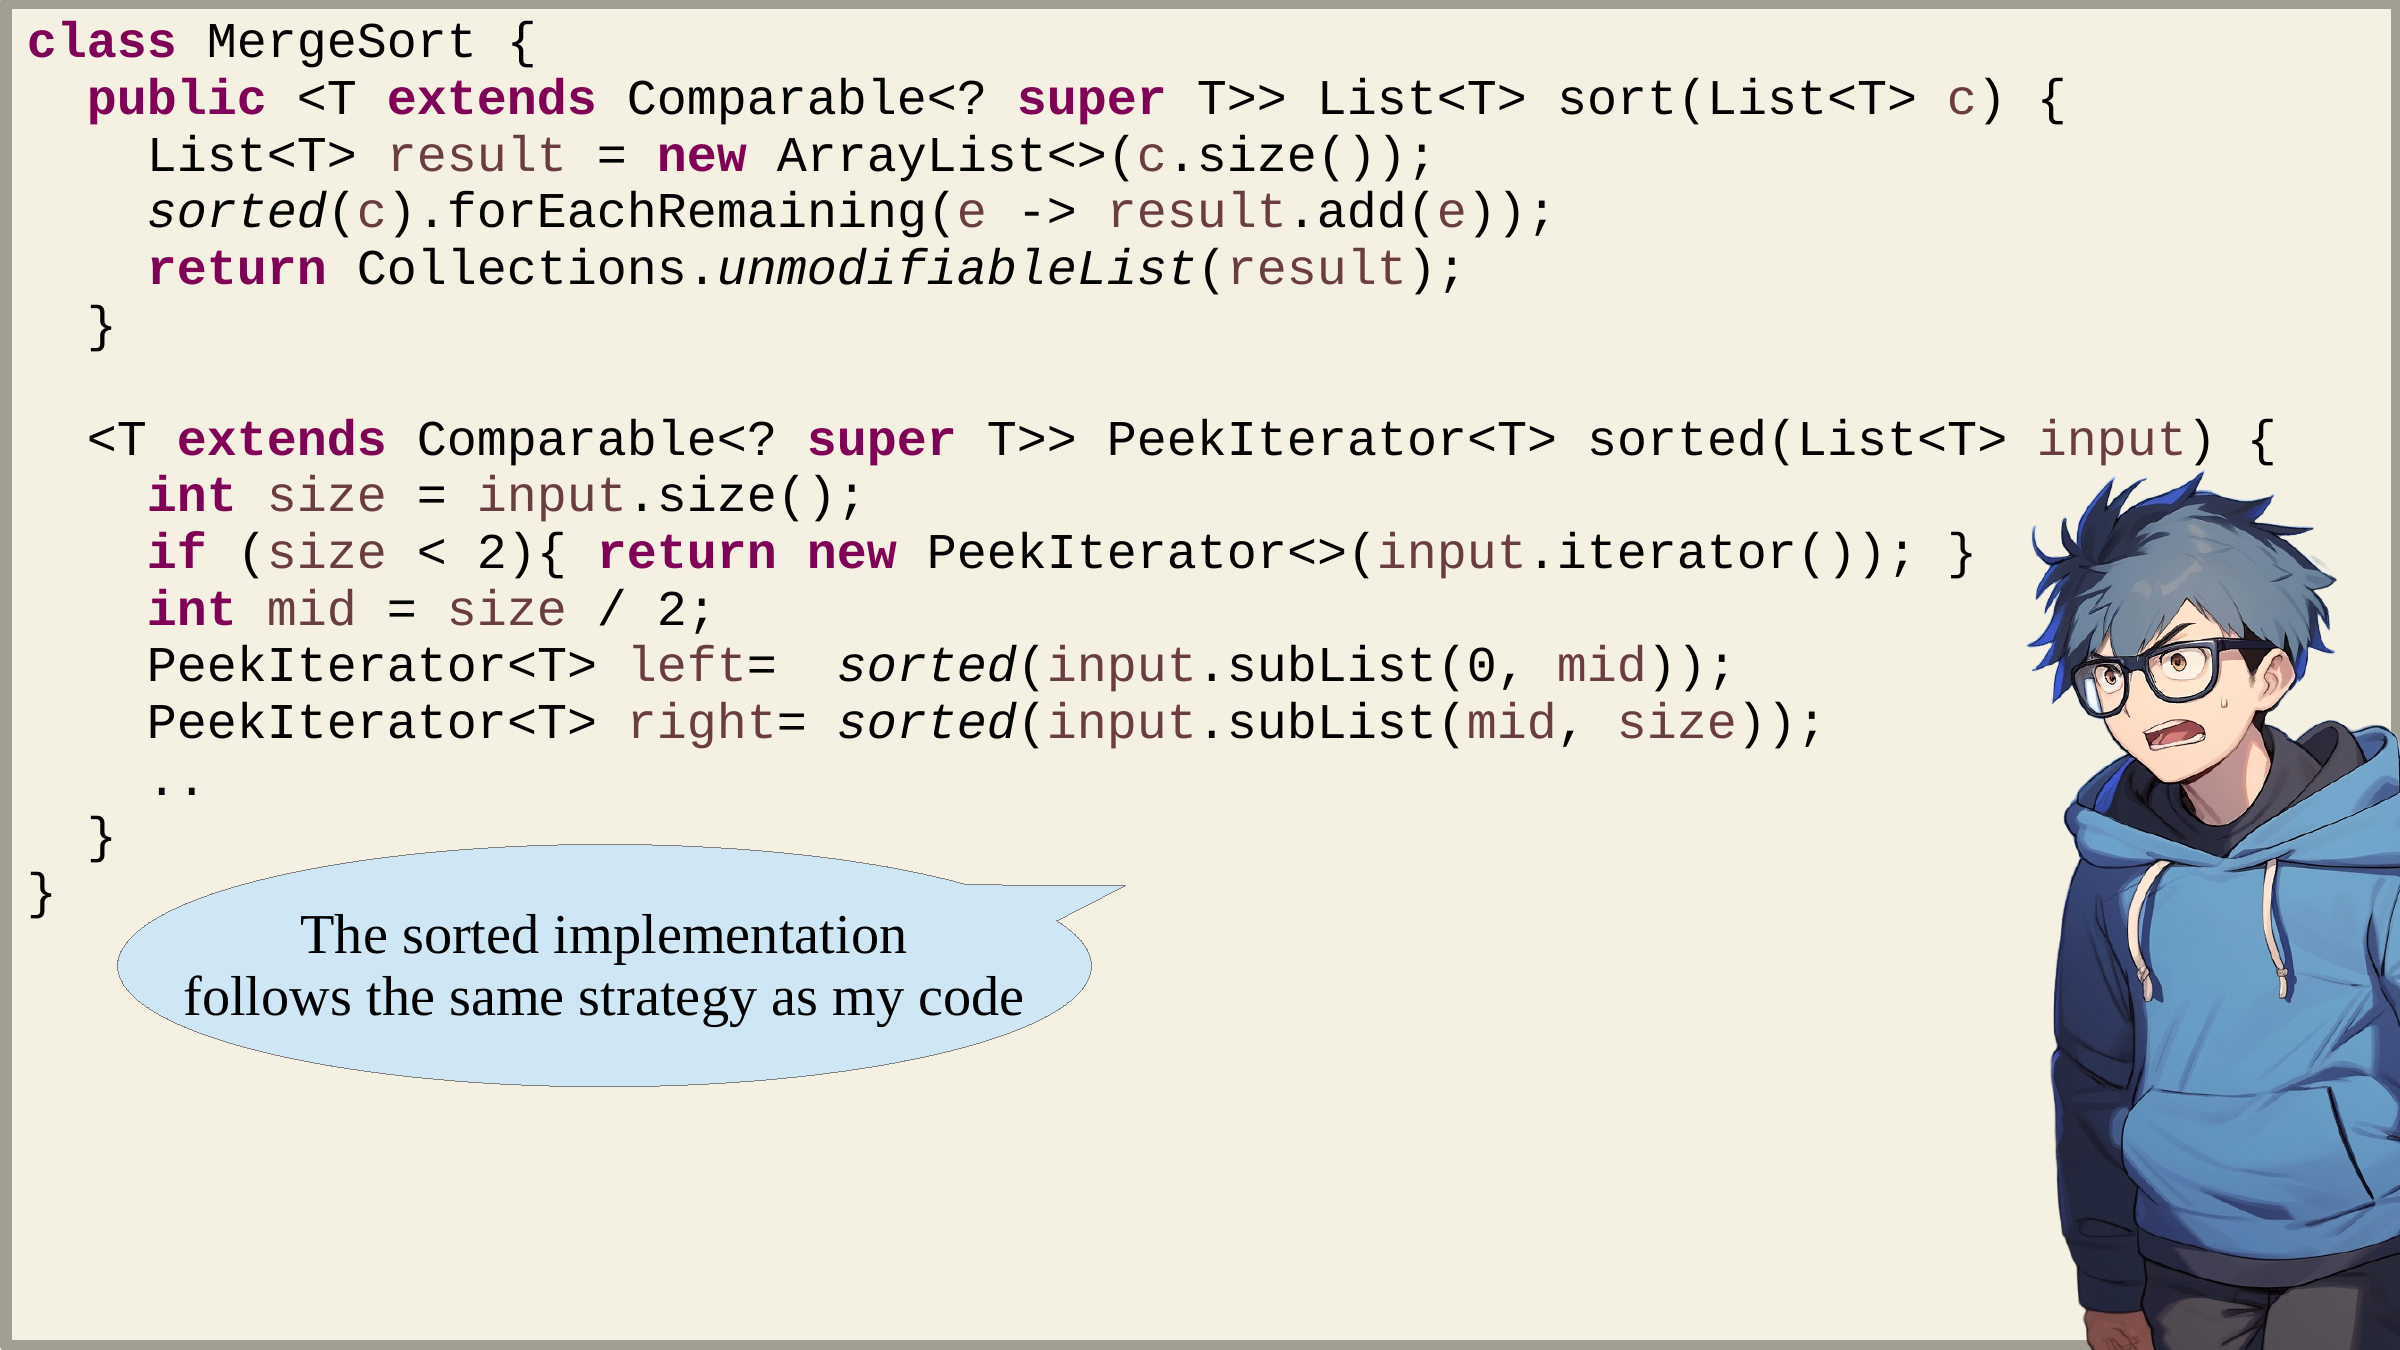

class MergeSort {
 public <T extends Comparable<? super T>> List<T> sort(List<T> c) {
 List<T> result = new ArrayList<>(c.size());
 sorted(c).forEachRemaining(e -> result.add(e));
 return Collections.unmodifiableList(result);
 }
 <T extends Comparable<? super T>> PeekIterator<T> sorted(List<T> input) {
 int size = input.size();
 if (size < 2){ return new PeekIterator<>(input.iterator()); }
 int mid = size / 2;
 PeekIterator<T> left= sorted(input.subList(0, mid));
 PeekIterator<T> right= sorted(input.subList(mid, size));
 ..
 }
}
The sorted implementation
follows the same strategy as my code